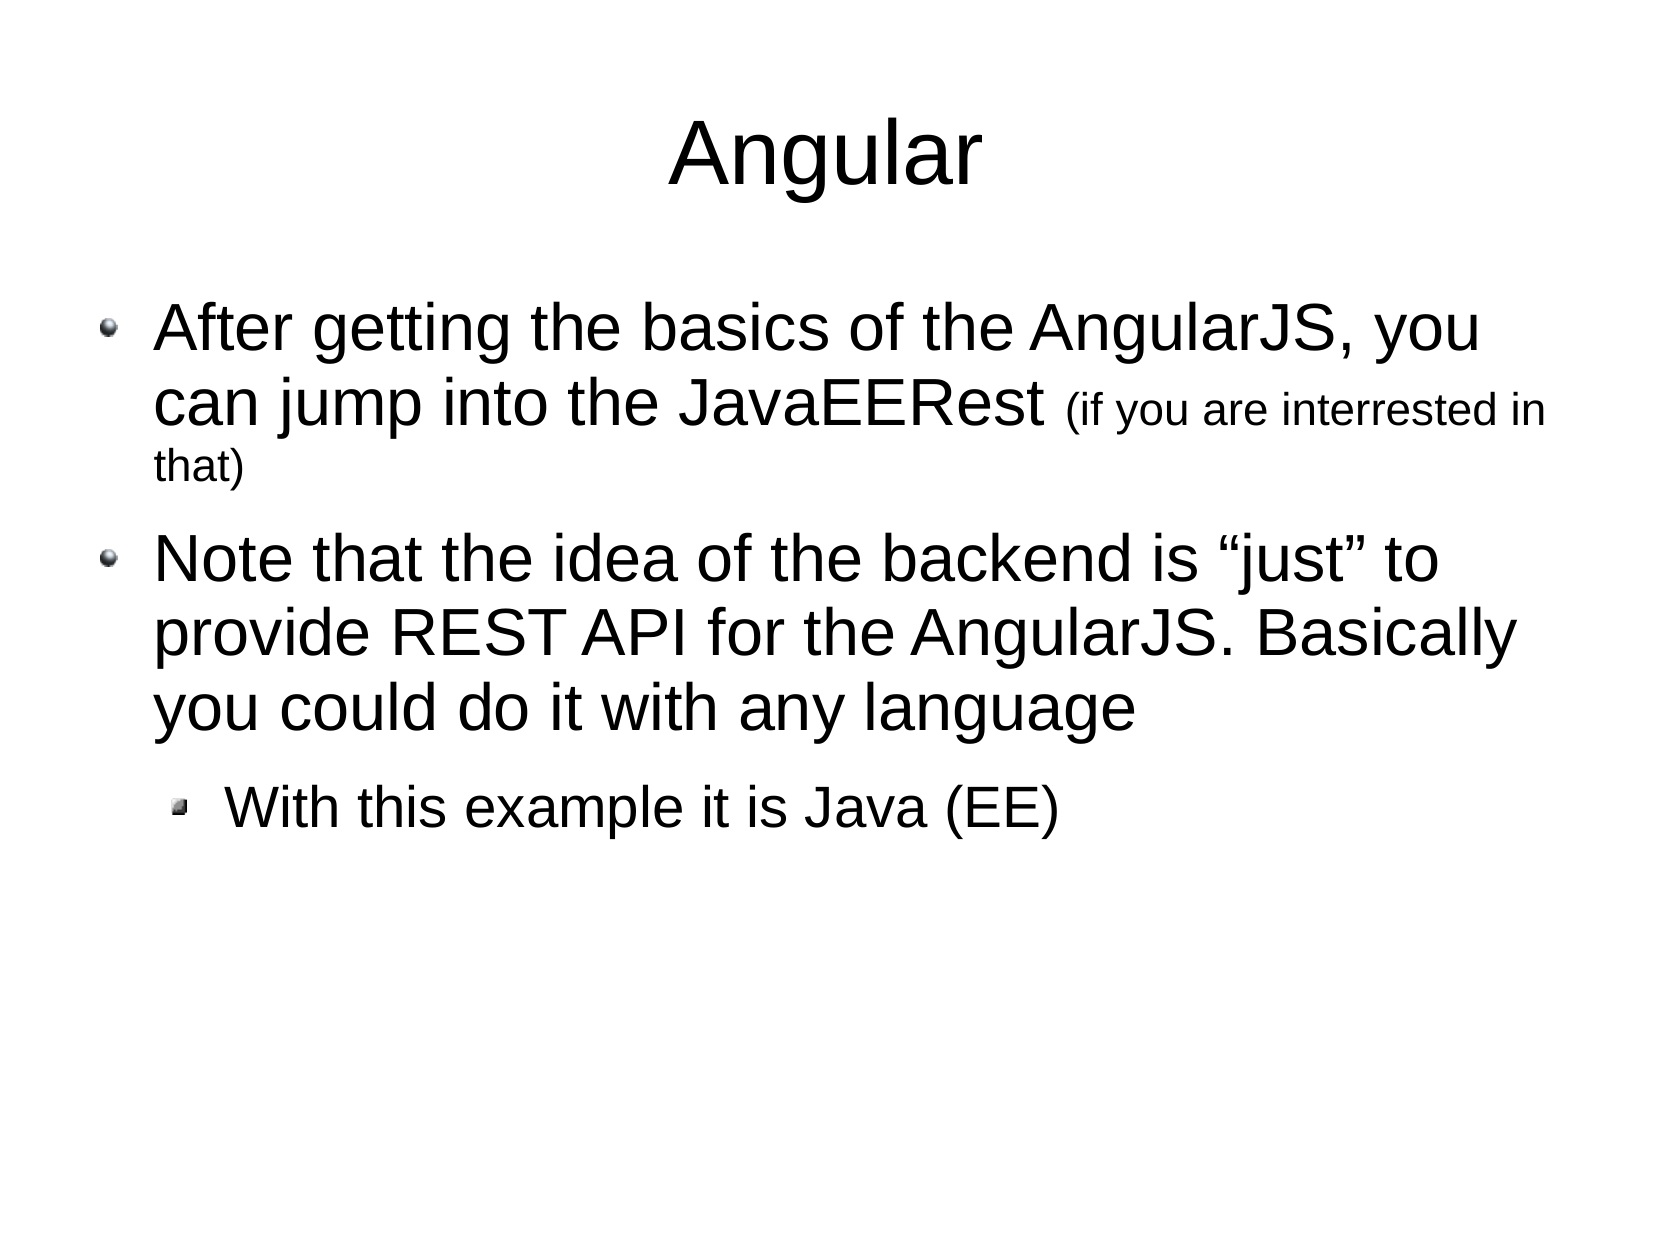

# Angular
After getting the basics of the AngularJS, you can jump into the JavaEERest (if you are interrested in that)
Note that the idea of the backend is “just” to provide REST API for the AngularJS. Basically you could do it with any language
With this example it is Java (EE)